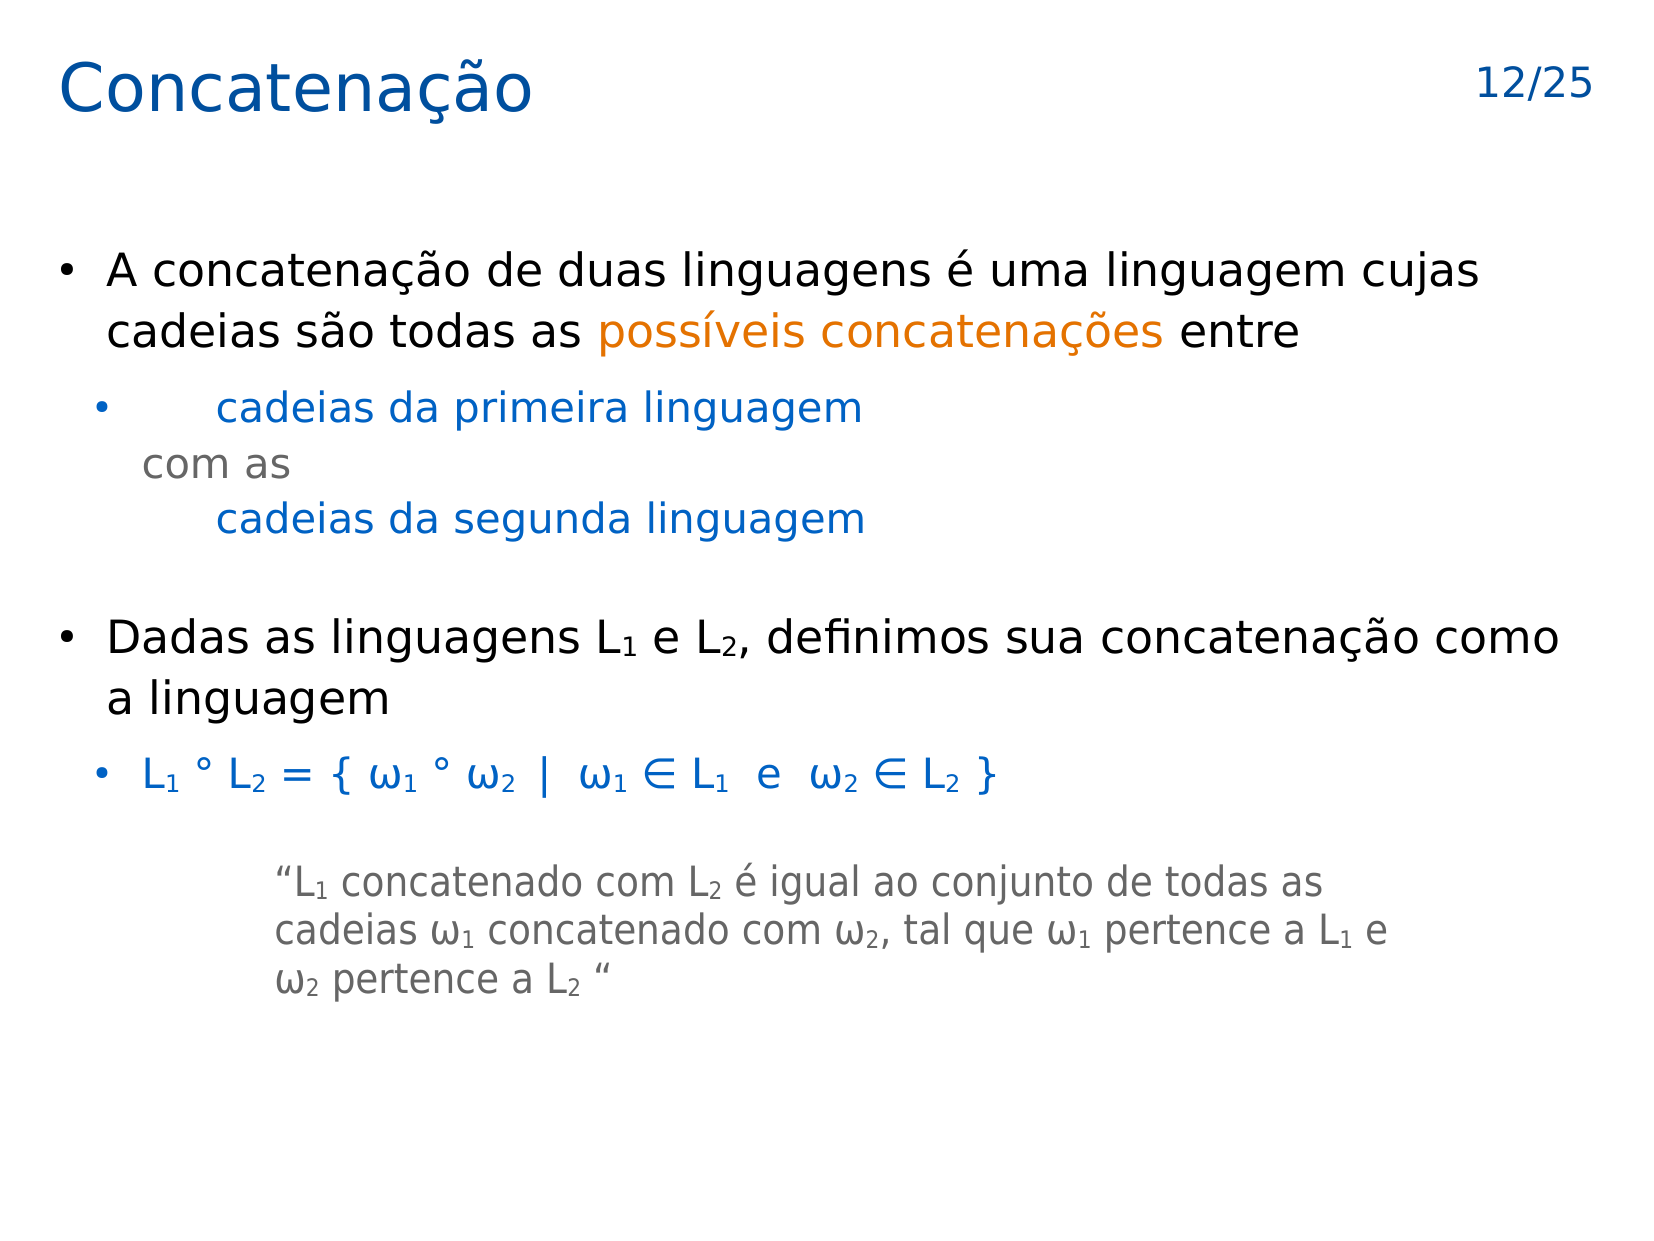

# Concatenação
12
A concatenação de duas linguagens é uma linguagem cujas cadeias são todas as possíveis concatenações entre
	cadeias da primeira linguagem
com as
	cadeias da segunda linguagem
Dadas as linguagens L1 e L2, definimos sua concatenação como a linguagem
L1 ° L2 = { ω1 ° ω2 | ω1 ∈ L1 e ω2 ∈ L2 }
“L1 concatenado com L2 é igual ao conjunto de todas as cadeias ω1 concatenado com ω2, tal que ω1 pertence a L1 e ω2 pertence a L2 “